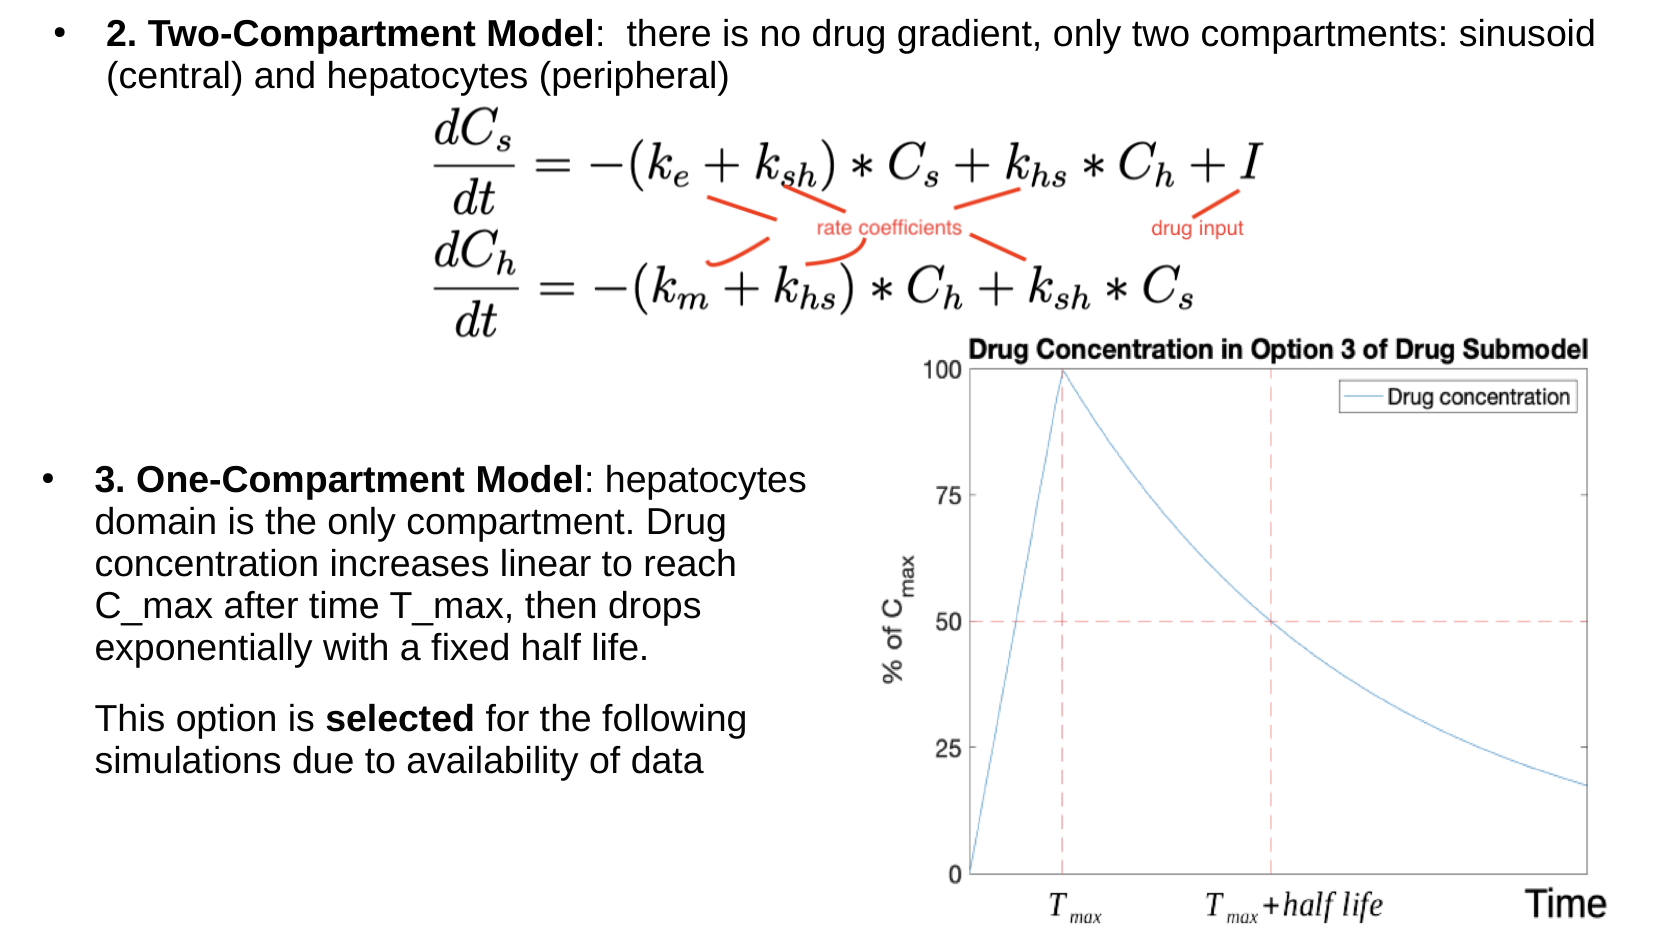

# 2. Two-Compartment Model: there is no drug gradient, only two compartments: sinusoid (central) and hepatocytes (peripheral)
3. One-Compartment Model: hepatocytes domain is the only compartment. Drug concentration increases linear to reach C_max after time T_max, then drops exponentially with a fixed half life.
This option is selected for the following simulations due to availability of data